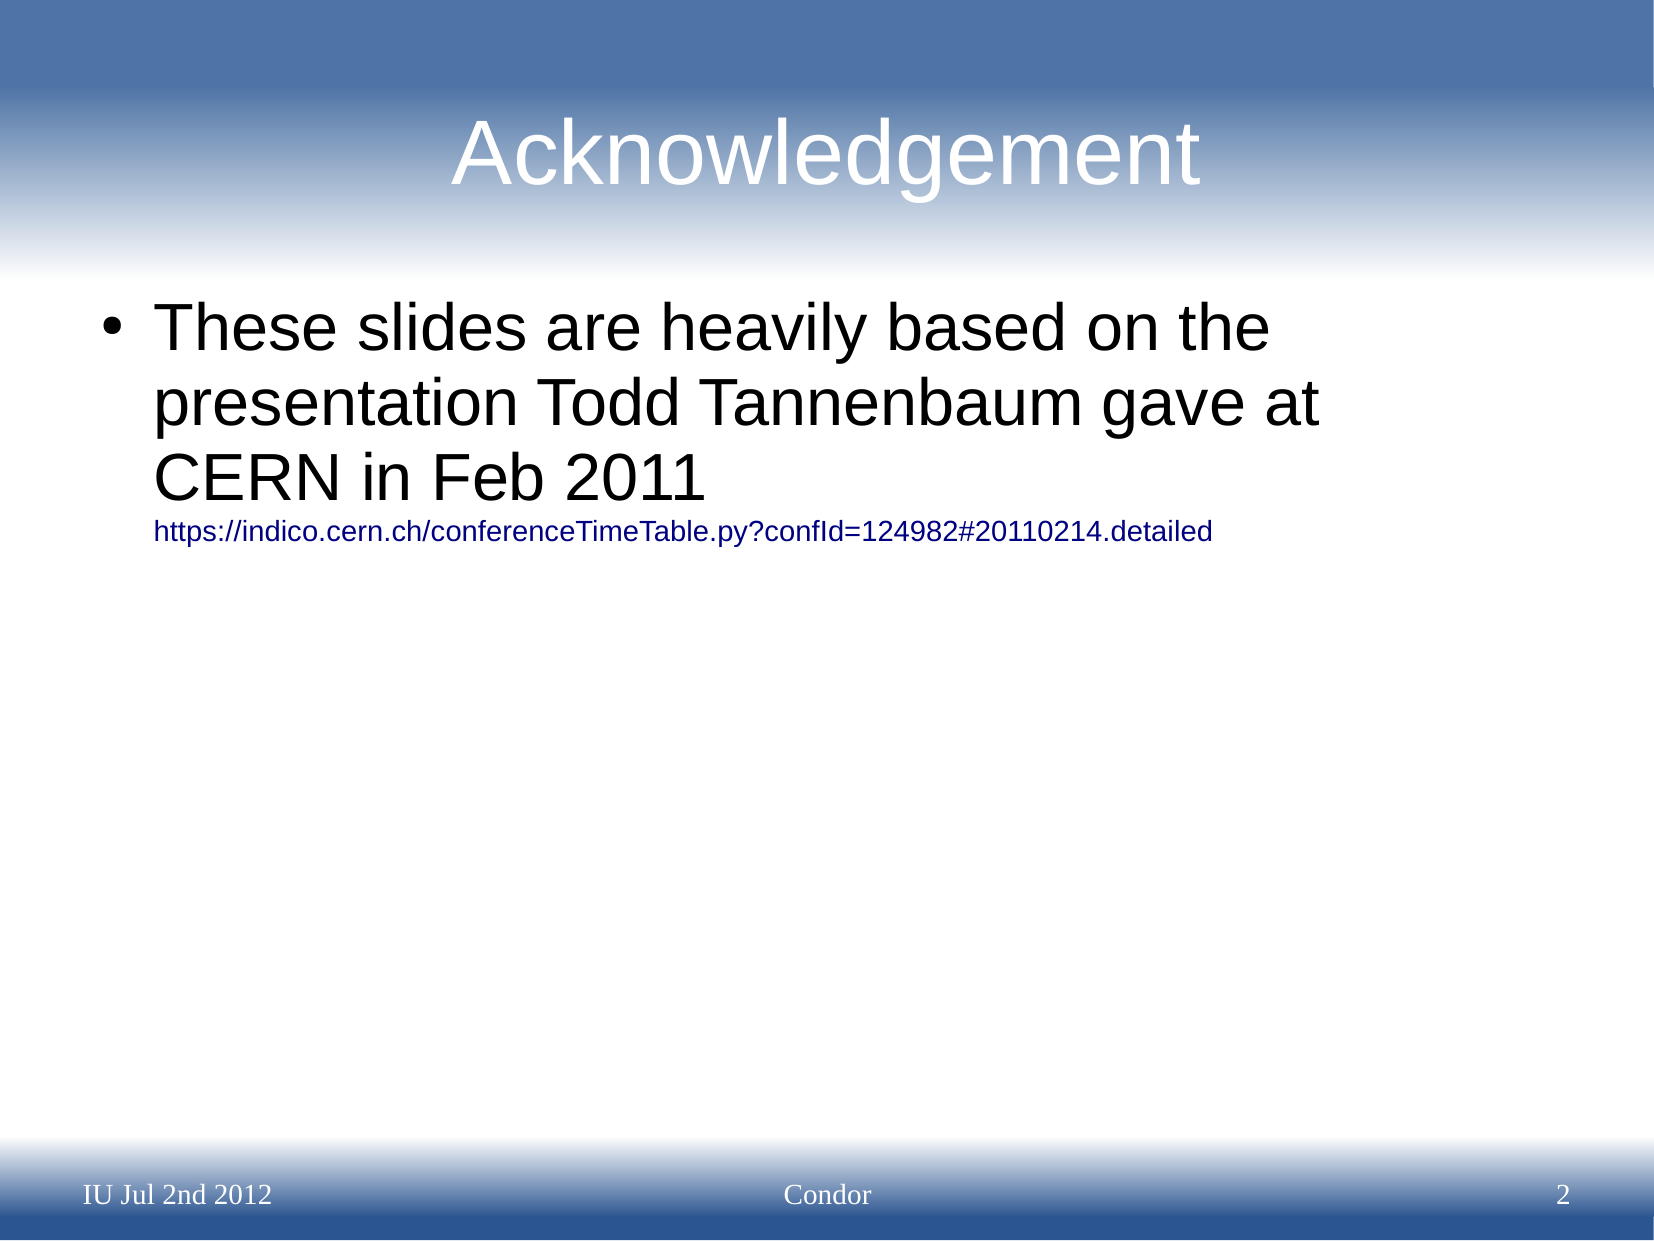

# Acknowledgement
These slides are heavily based on the presentation Todd Tannenbaum gave at CERN in Feb 2011
https://indico.cern.ch/conferenceTimeTable.py?confId=124982#20110214.detailed
IU Jul 2nd 2012
Condor
2